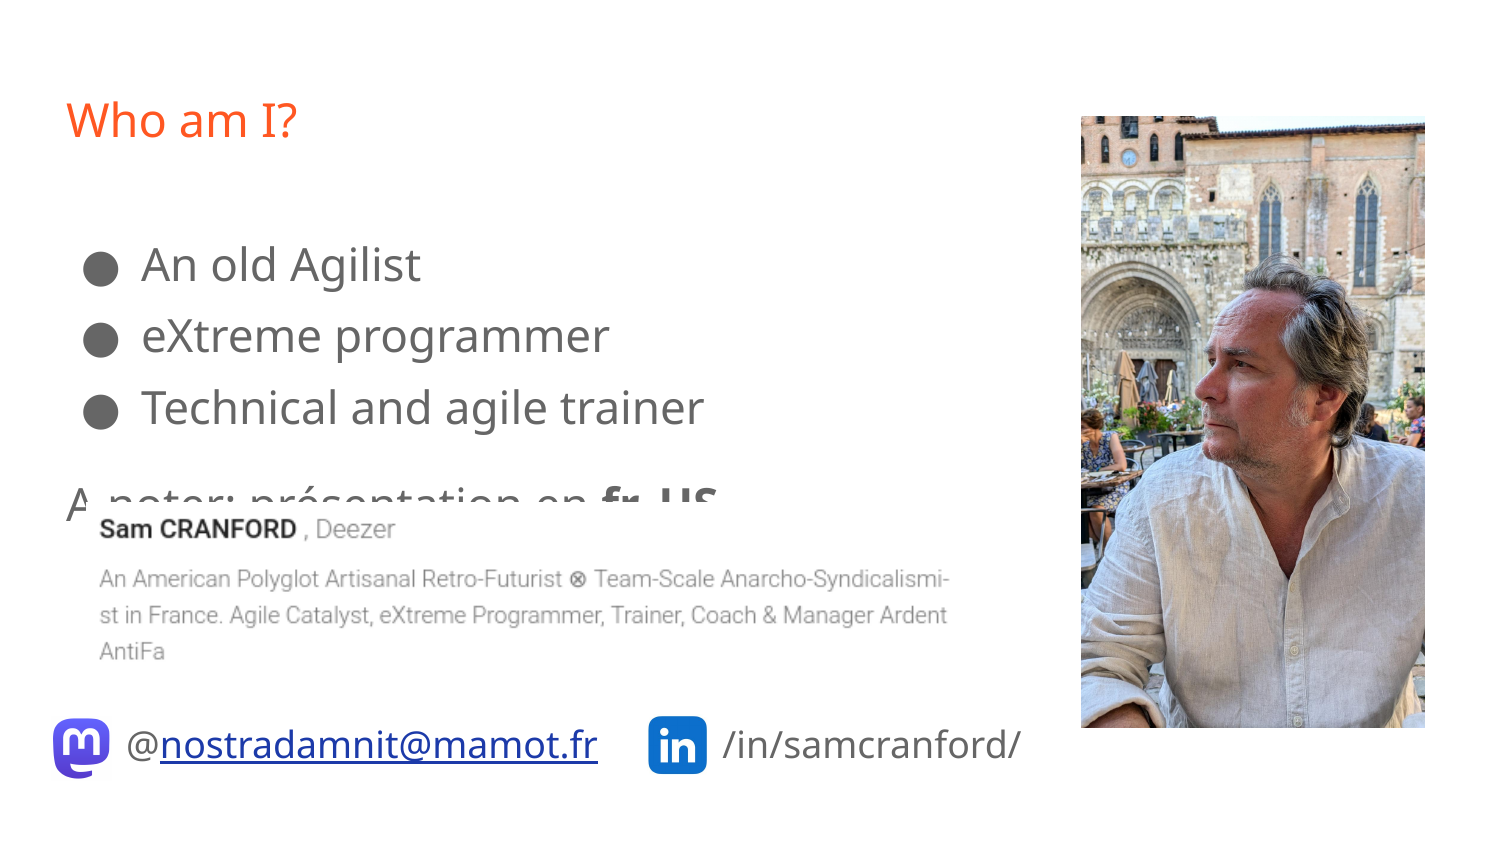

# Who am I?
An old Agilist
eXtreme programmer
Technical and agile trainer
A noter: présentation en fr_US
@nostradamnit@mamot.fr
/in/samcranford/